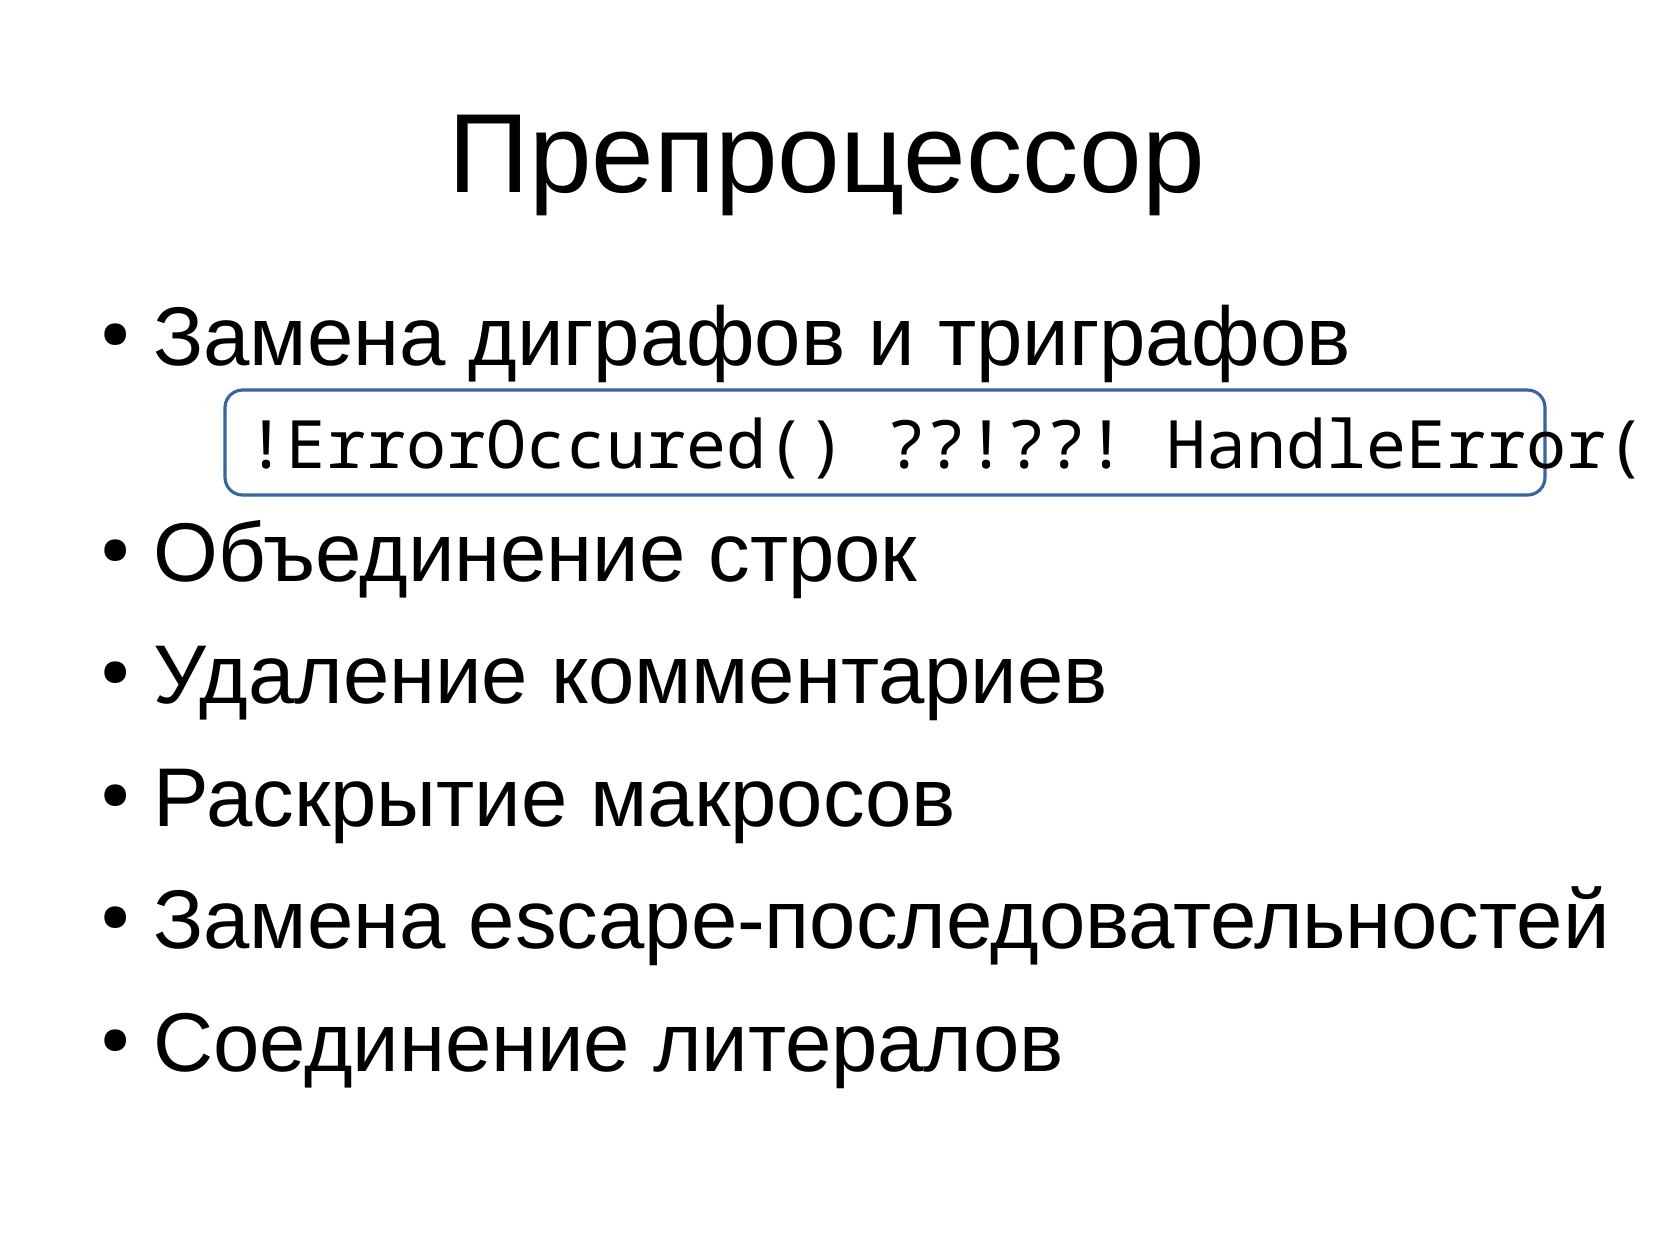

# Препроцессор
Замена диграфов и триграфов
Объединение строк
Удаление комментариев
Раскрытие макросов
Замена escape-последовательностей
Соединение литералов
!ErrorOccured() ??!??! HandleError();